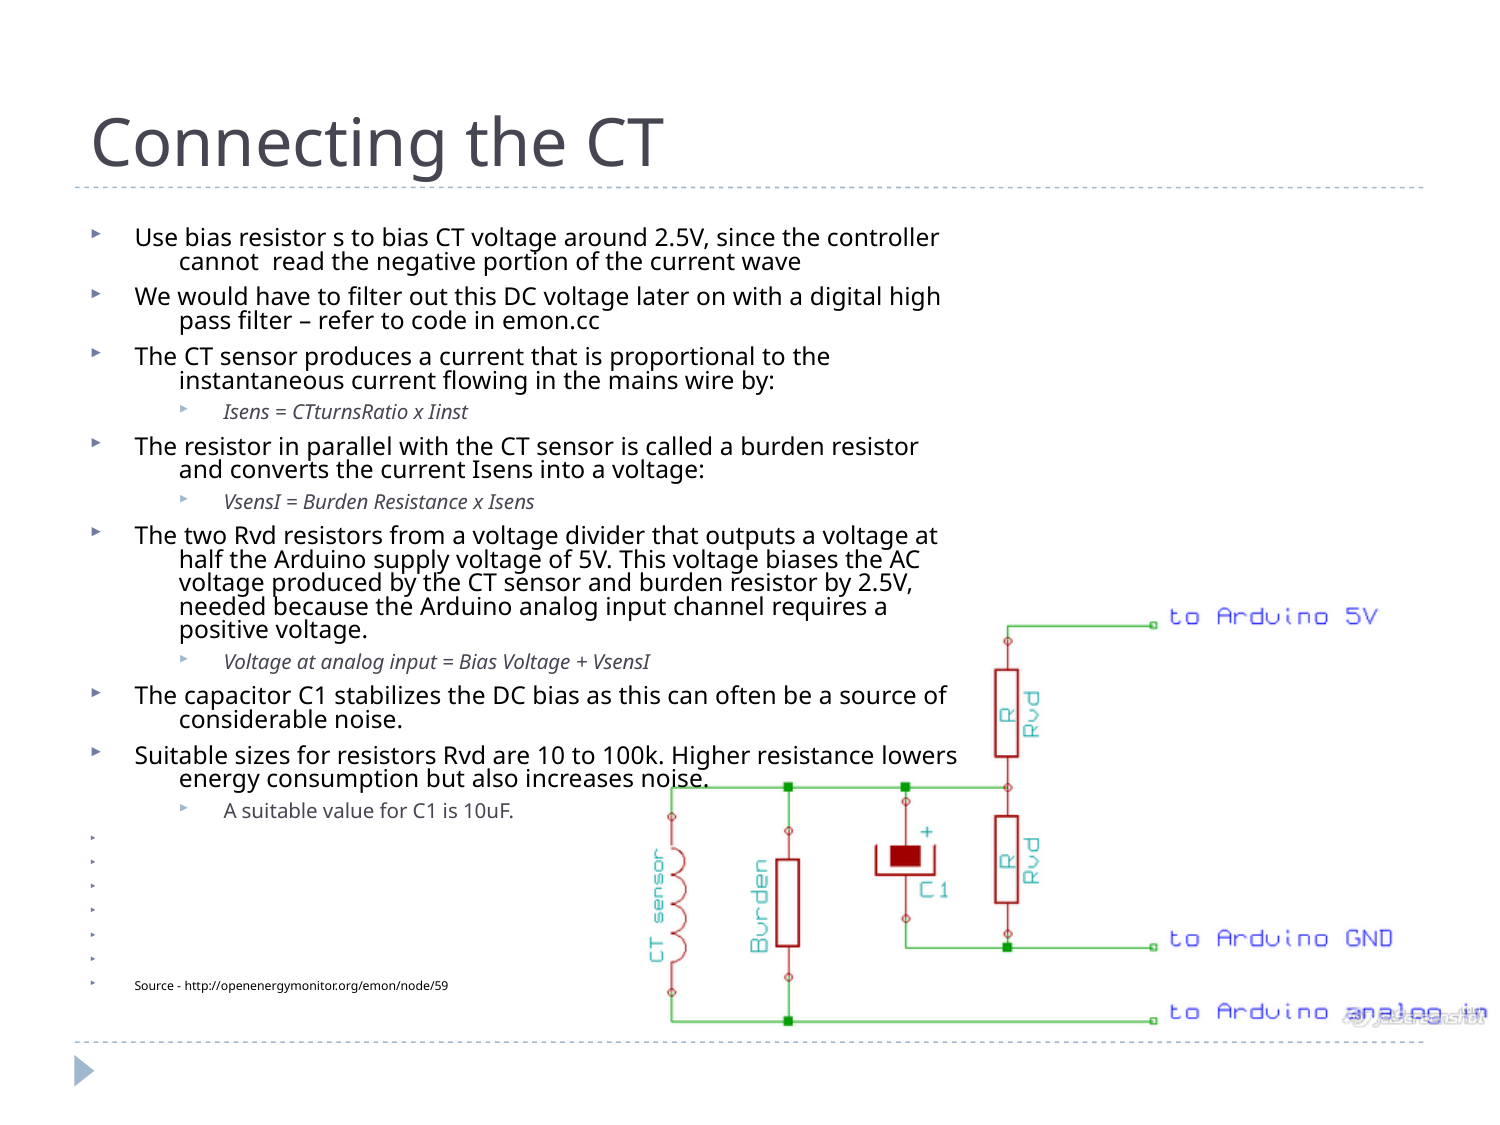

# Connecting the CT
Use bias resistor s to bias CT voltage around 2.5V, since the controller cannot read the negative portion of the current wave
We would have to filter out this DC voltage later on with a digital high pass filter – refer to code in emon.cc
The CT sensor produces a current that is proportional to the instantaneous current flowing in the mains wire by:
Isens = CTturnsRatio x Iinst
The resistor in parallel with the CT sensor is called a burden resistor and converts the current Isens into a voltage:
VsensI = Burden Resistance x Isens
The two Rvd resistors from a voltage divider that outputs a voltage at half the Arduino supply voltage of 5V. This voltage biases the AC voltage produced by the CT sensor and burden resistor by 2.5V, needed because the Arduino analog input channel requires a positive voltage.
Voltage at analog input = Bias Voltage + VsensI
The capacitor C1 stabilizes the DC bias as this can often be a source of considerable noise.
Suitable sizes for resistors Rvd are 10 to 100k. Higher resistance lowers energy consumption but also increases noise.
A suitable value for C1 is 10uF.
Source - http://openenergymonitor.org/emon/node/59